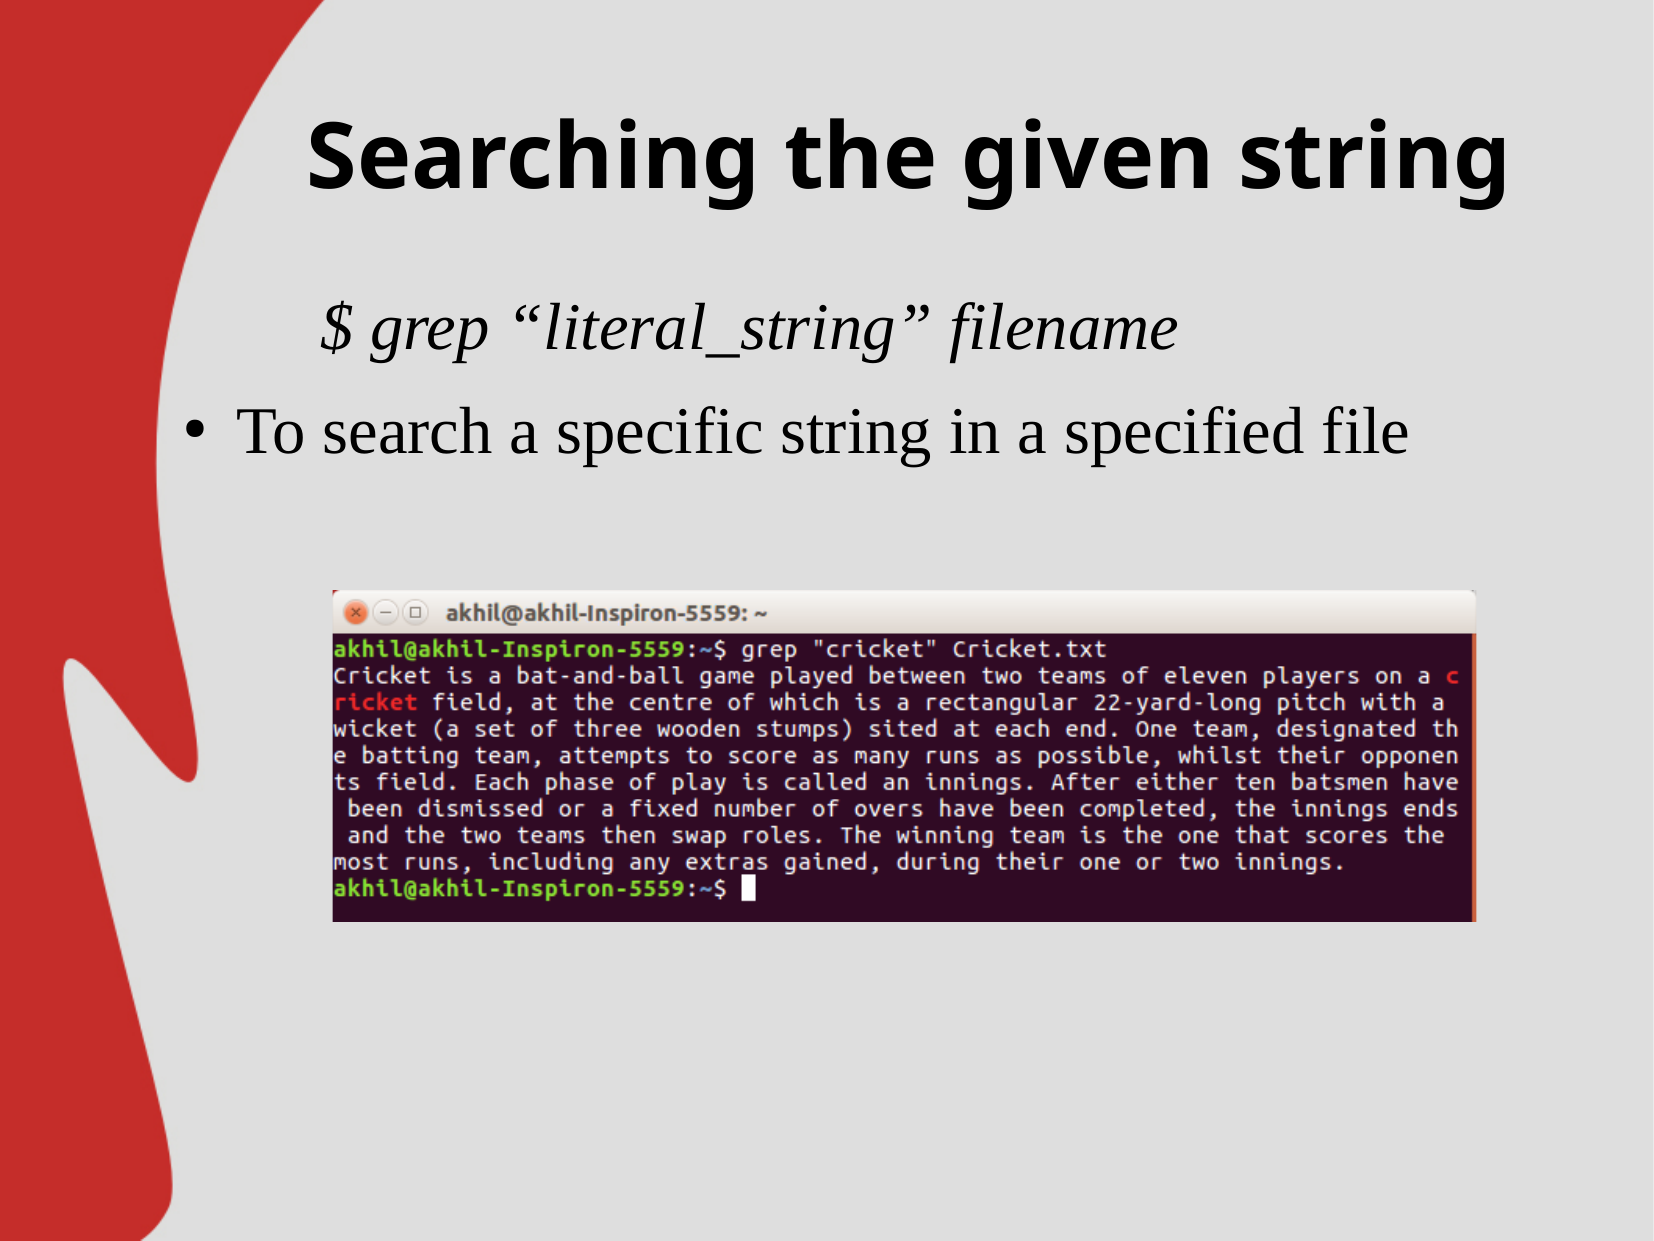

# Searching the given string
 $ grep “literal_string” filename
To search a specific string in a specified file